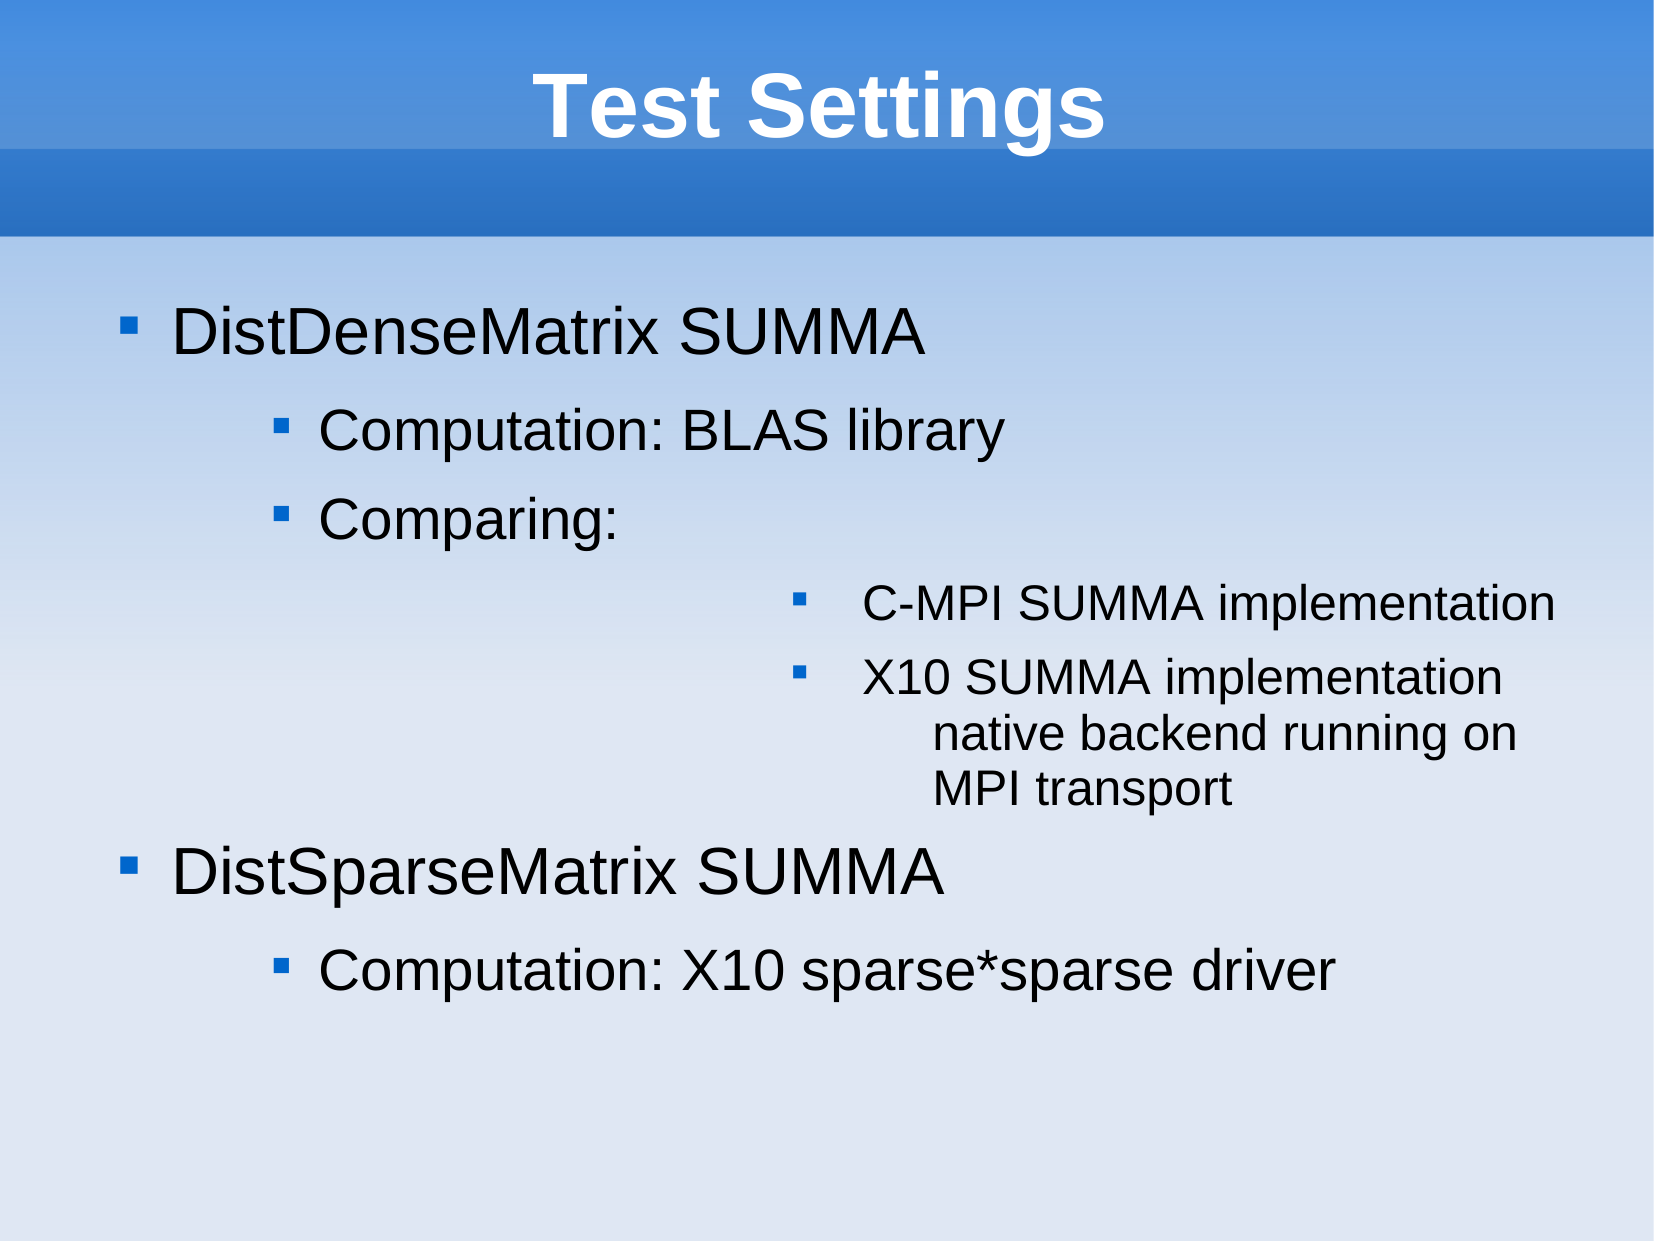

# Test Settings
DistDenseMatrix SUMMA
Computation: BLAS library
Comparing:
C-MPI SUMMA implementation
X10 SUMMA implementation native backend running on MPI transport
DistSparseMatrix SUMMA
Computation: X10 sparse*sparse driver